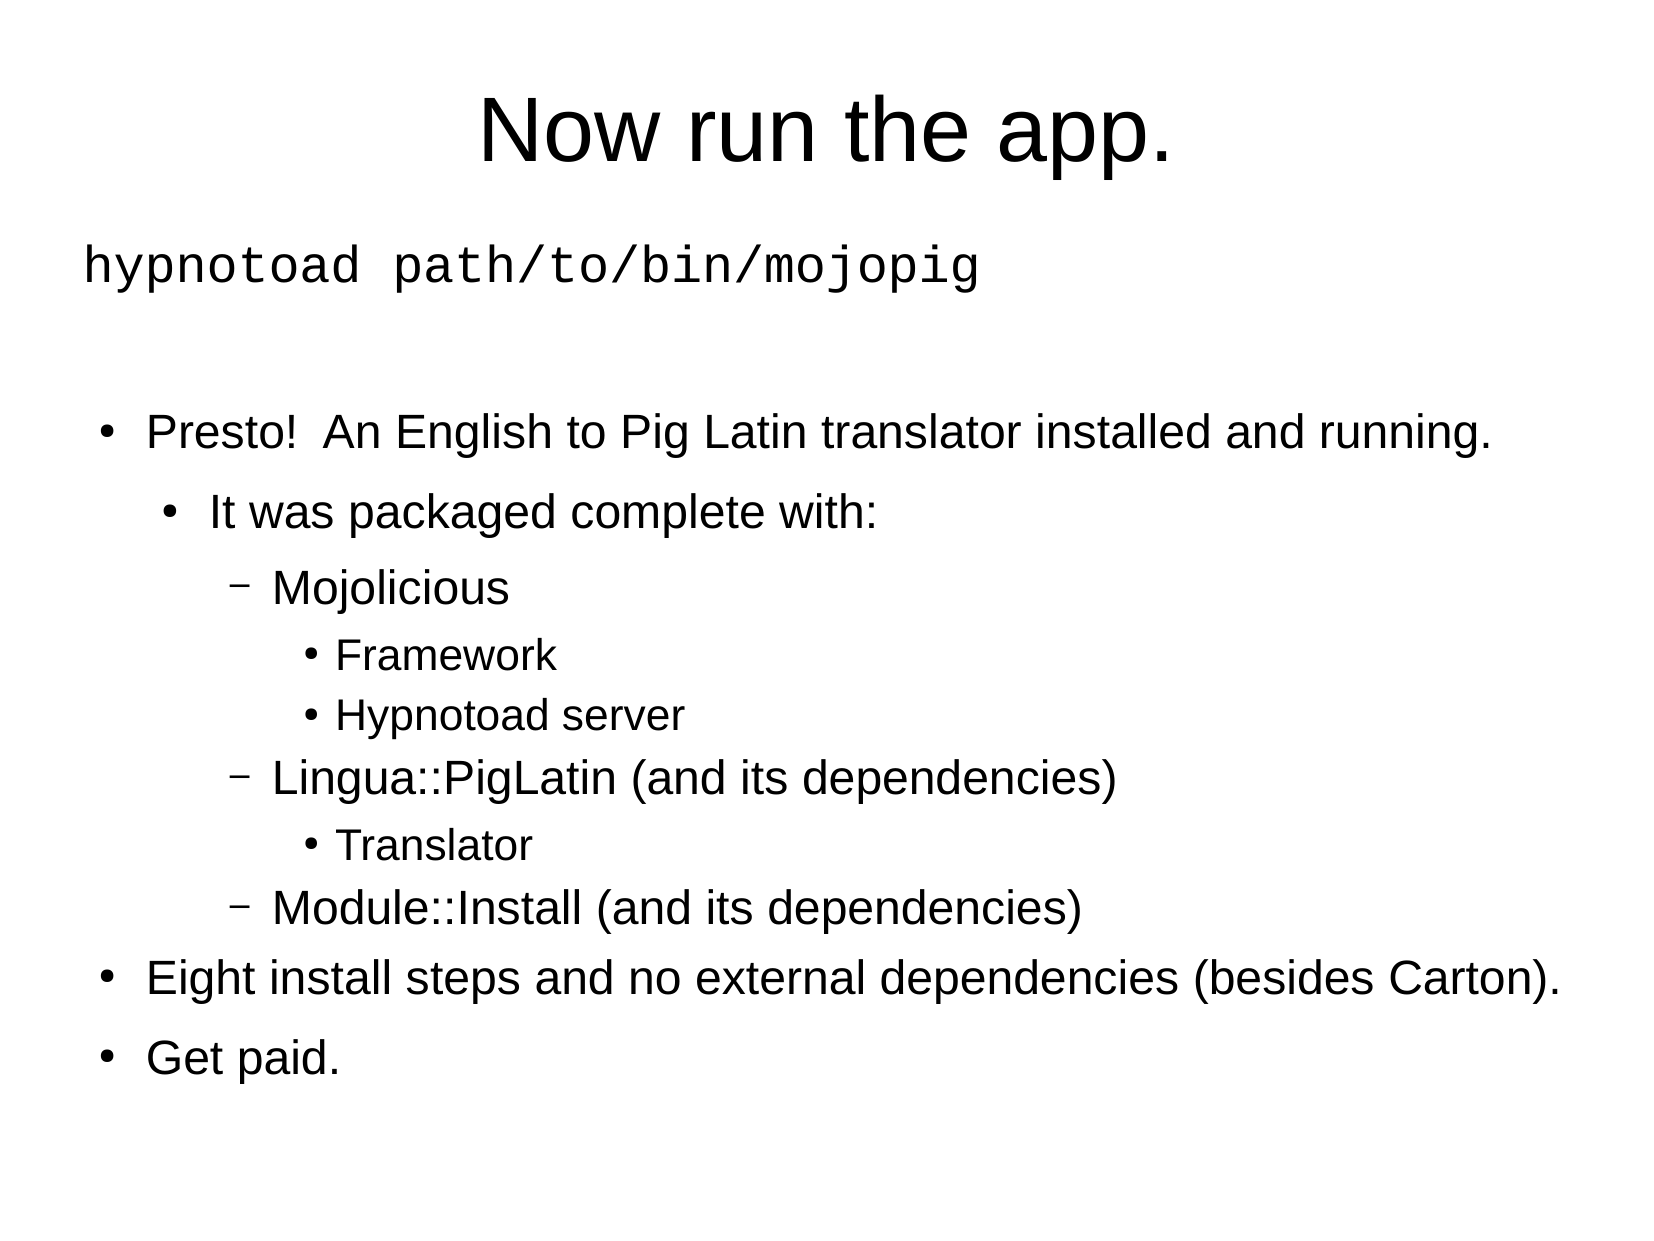

# Now run the app.
hypnotoad path/to/bin/mojopig
Presto! An English to Pig Latin translator installed and running.
It was packaged complete with:
Mojolicious
Framework
Hypnotoad server
Lingua::PigLatin (and its dependencies)
Translator
Module::Install (and its dependencies)
Eight install steps and no external dependencies (besides Carton).
Get paid.